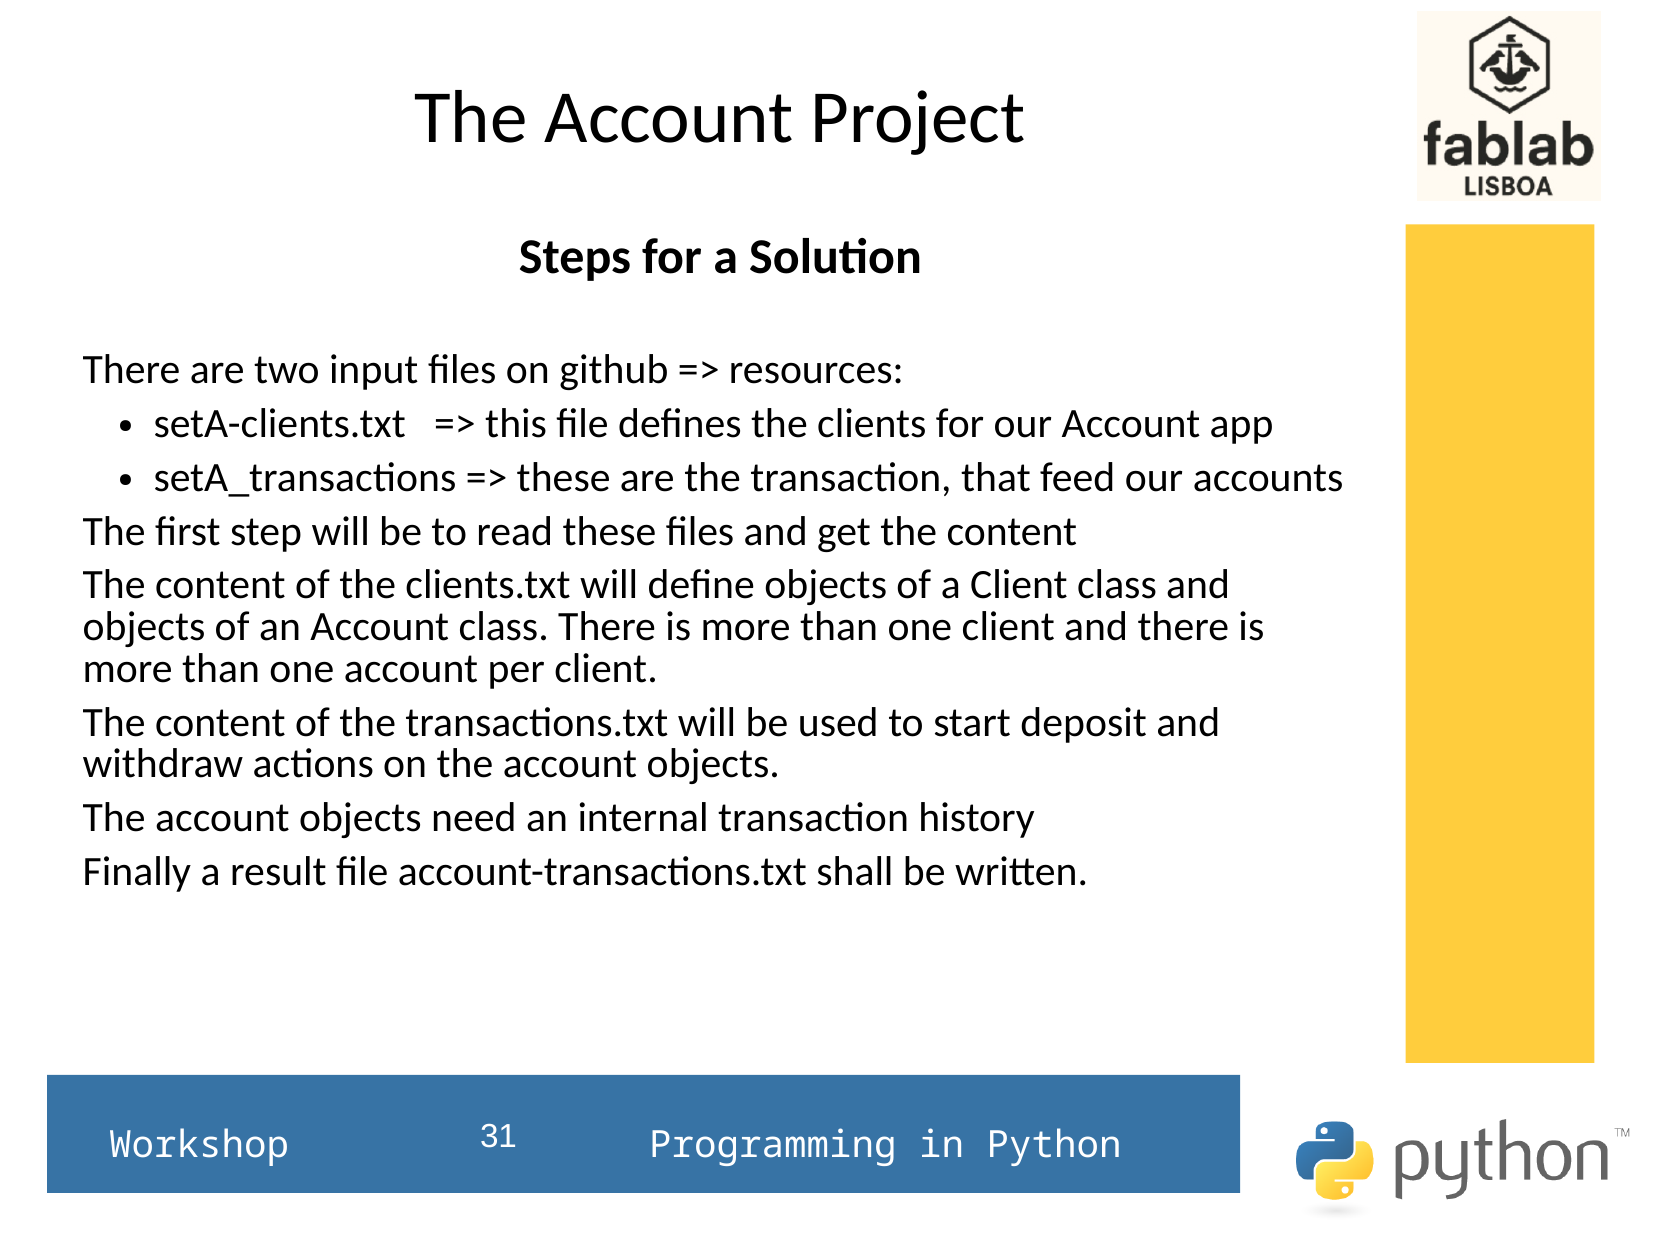

# The Account Project
Steps for a Solution
There are two input files on github => resources:
setA-clients.txt => this file defines the clients for our Account app
setA_transactions => these are the transaction, that feed our accounts
The first step will be to read these files and get the content
The content of the clients.txt will define objects of a Client class and objects of an Account class. There is more than one client and there is more than one account per client.
The content of the transactions.txt will be used to start deposit and withdraw actions on the account objects.
The account objects need an internal transaction history
Finally a result file account-transactions.txt shall be written.
Workshop Programming in Python